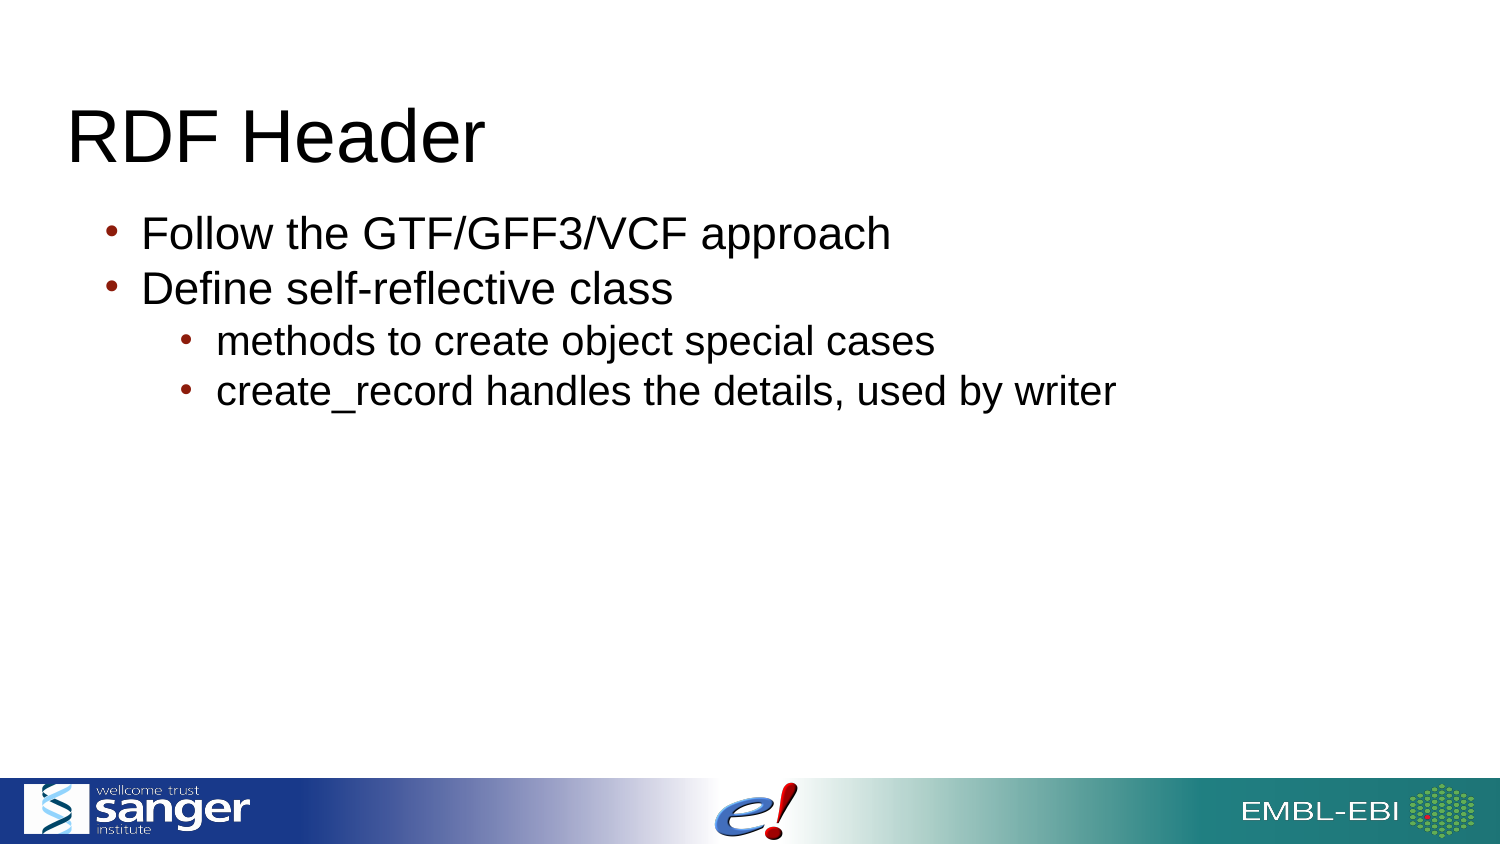

# RDF Header
Follow the GTF/GFF3/VCF approach
Define self-reflective class
methods to create object special cases
create_record handles the details, used by writer